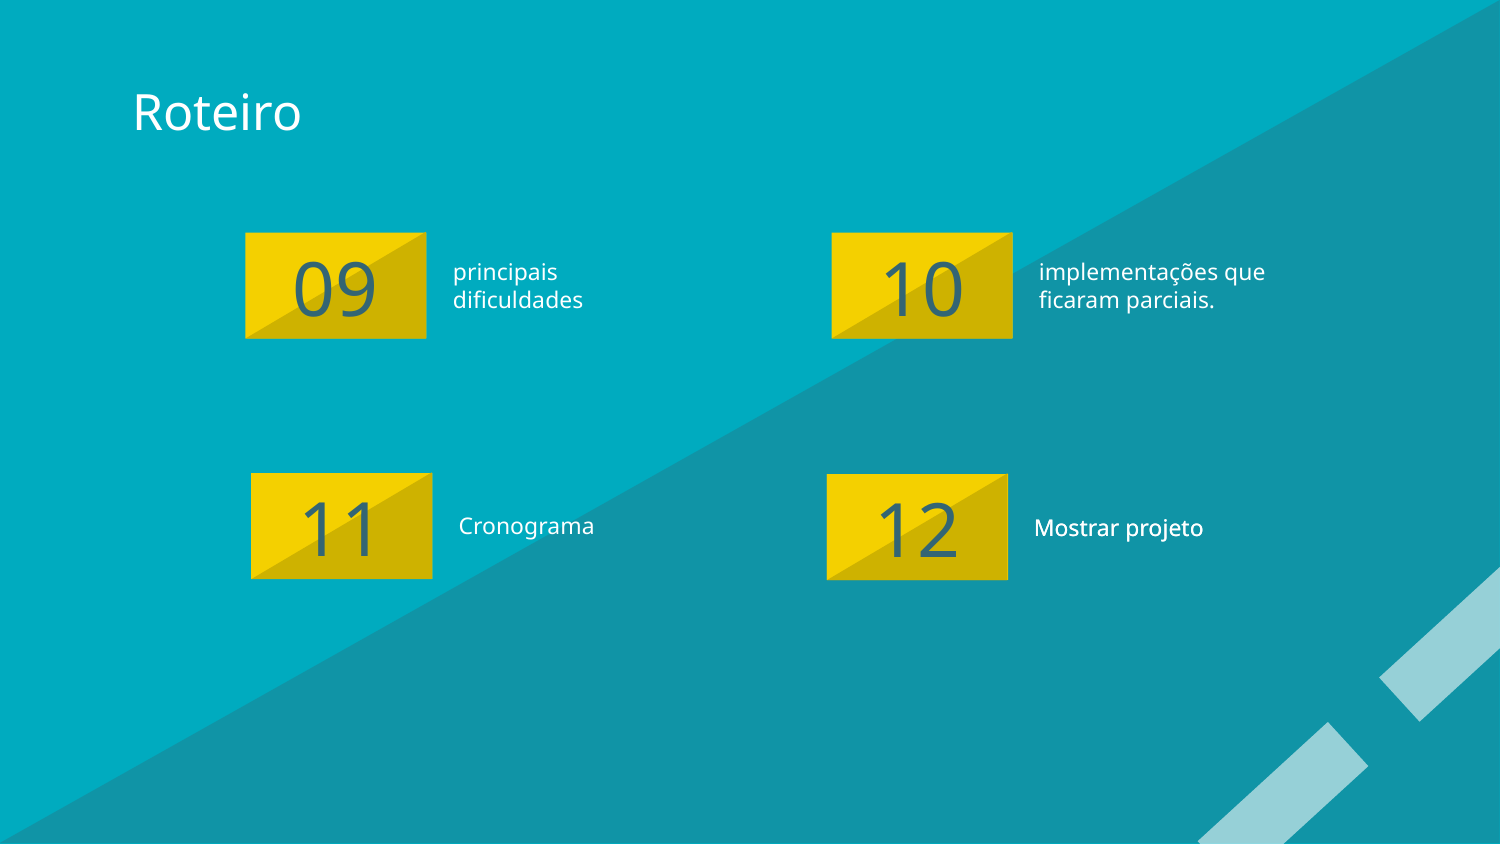

# Roteiro
09
principais dificuldades
10
implementações que ficaram parciais.
11
Cronograma
11
12
Mostrar projeto
Mostrar projeto